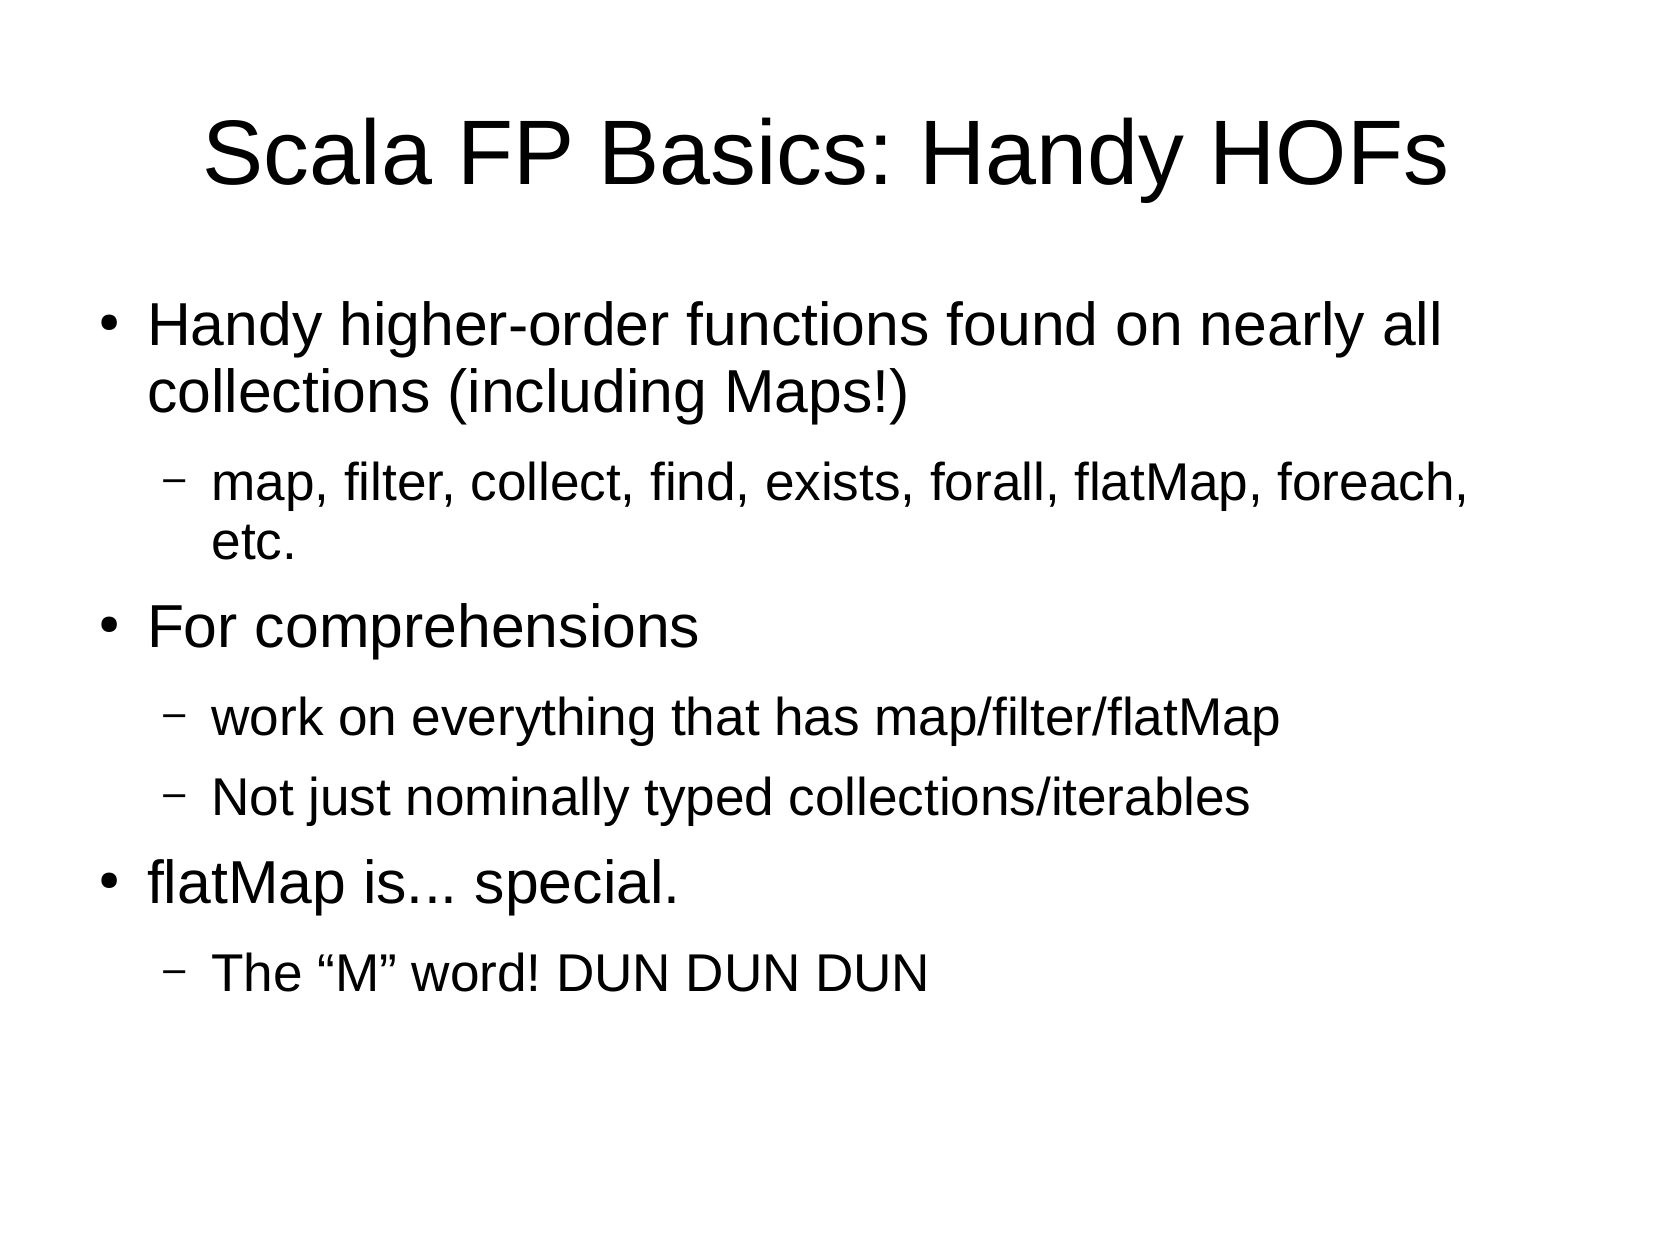

# Scala FP Basics: Handy HOFs
Handy higher-order functions found on nearly all collections (including Maps!)
map, filter, collect, find, exists, forall, flatMap, foreach, etc.
For comprehensions
work on everything that has map/filter/flatMap
Not just nominally typed collections/iterables
flatMap is... special.
The “M” word! DUN DUN DUN